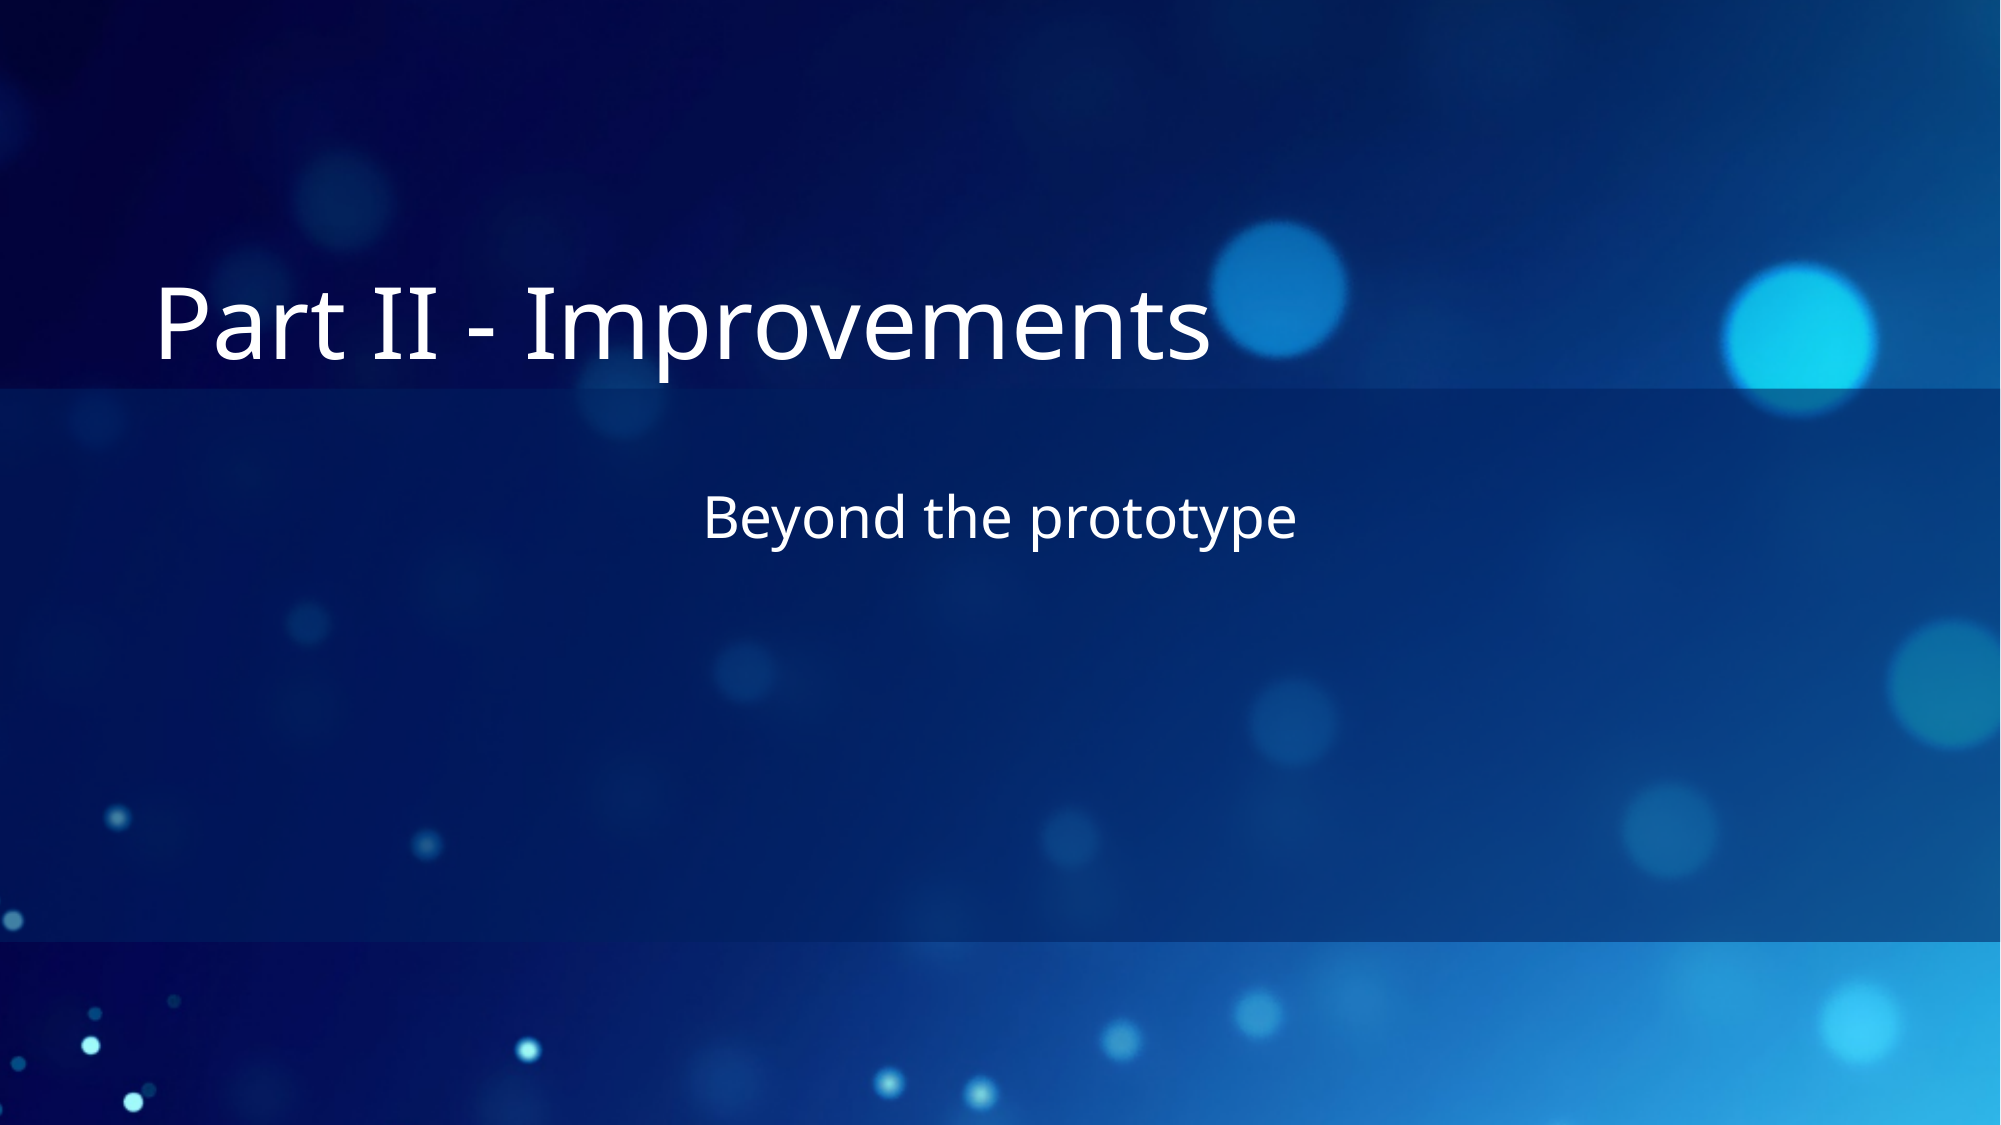

# Part II - Improvements
Beyond the prototype